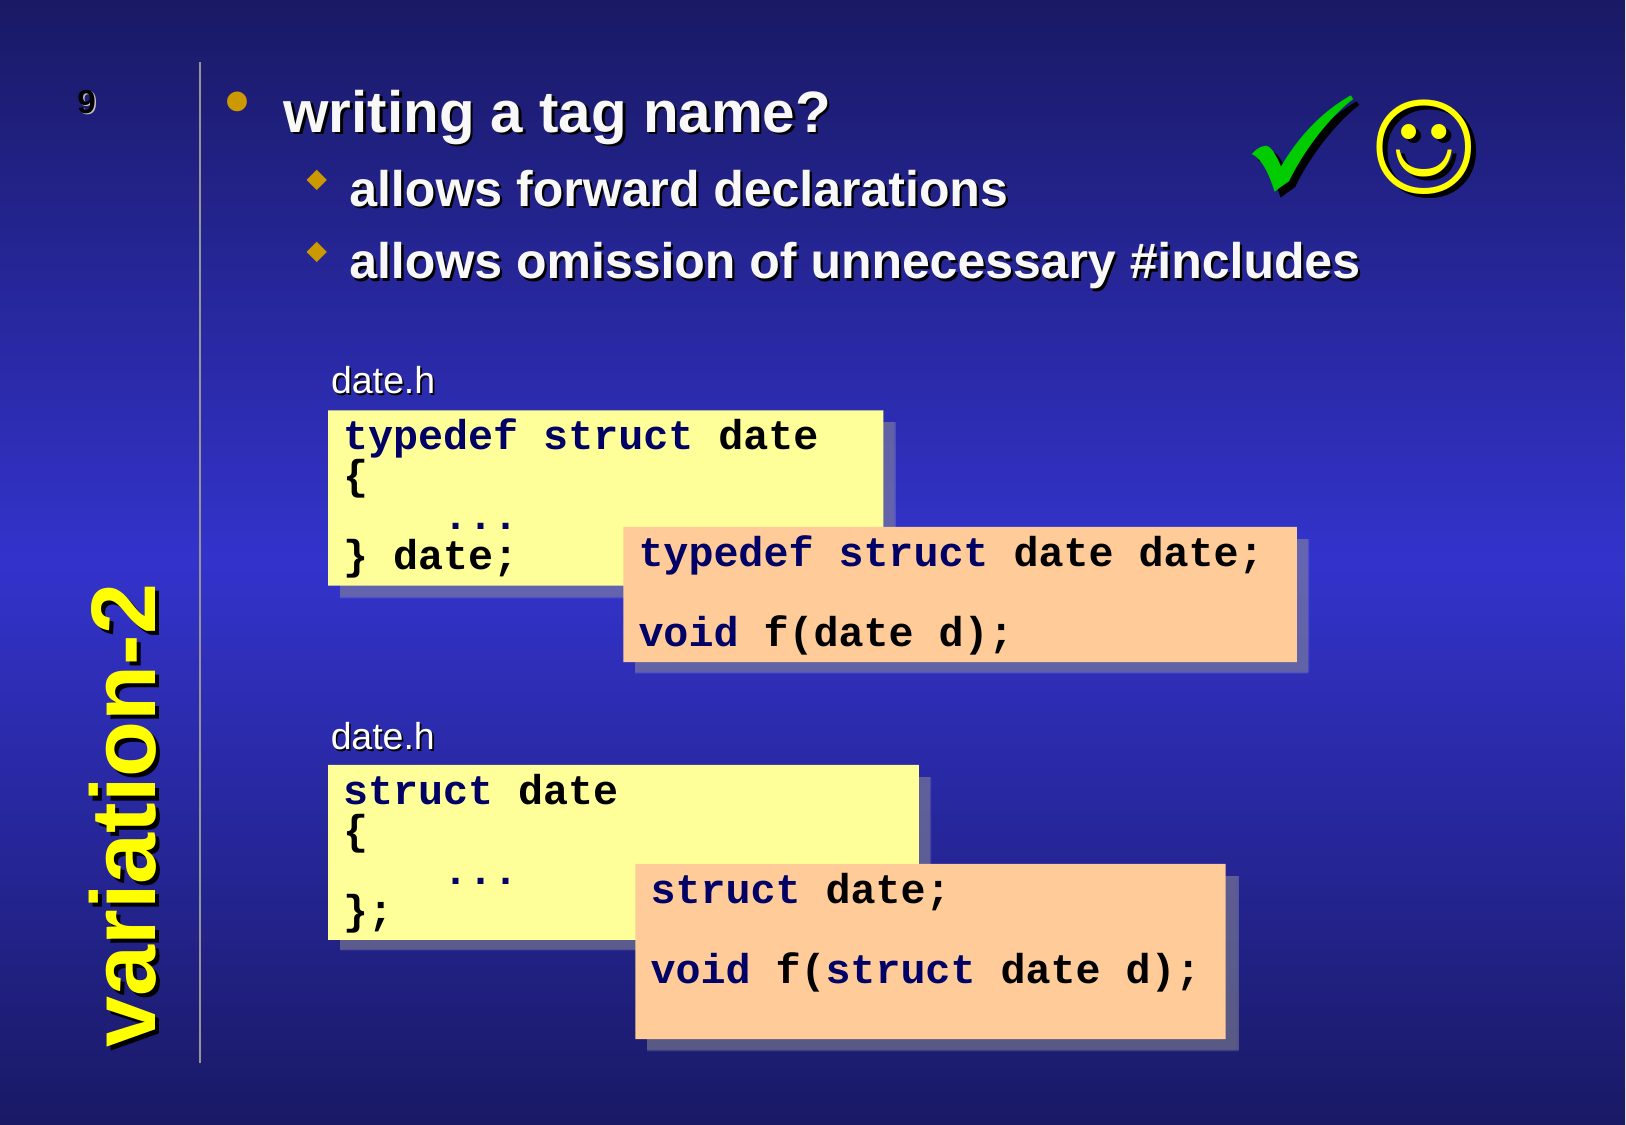



9
writing a tag name?
allows forward declarations
allows omission of unnecessary #includes
date.h
typedef struct date
{
 ...
} date;
typedef struct date date;
void f(date d);
# variation-2
date.h
struct date
{
 ...
};
struct date;
void f(struct date d);